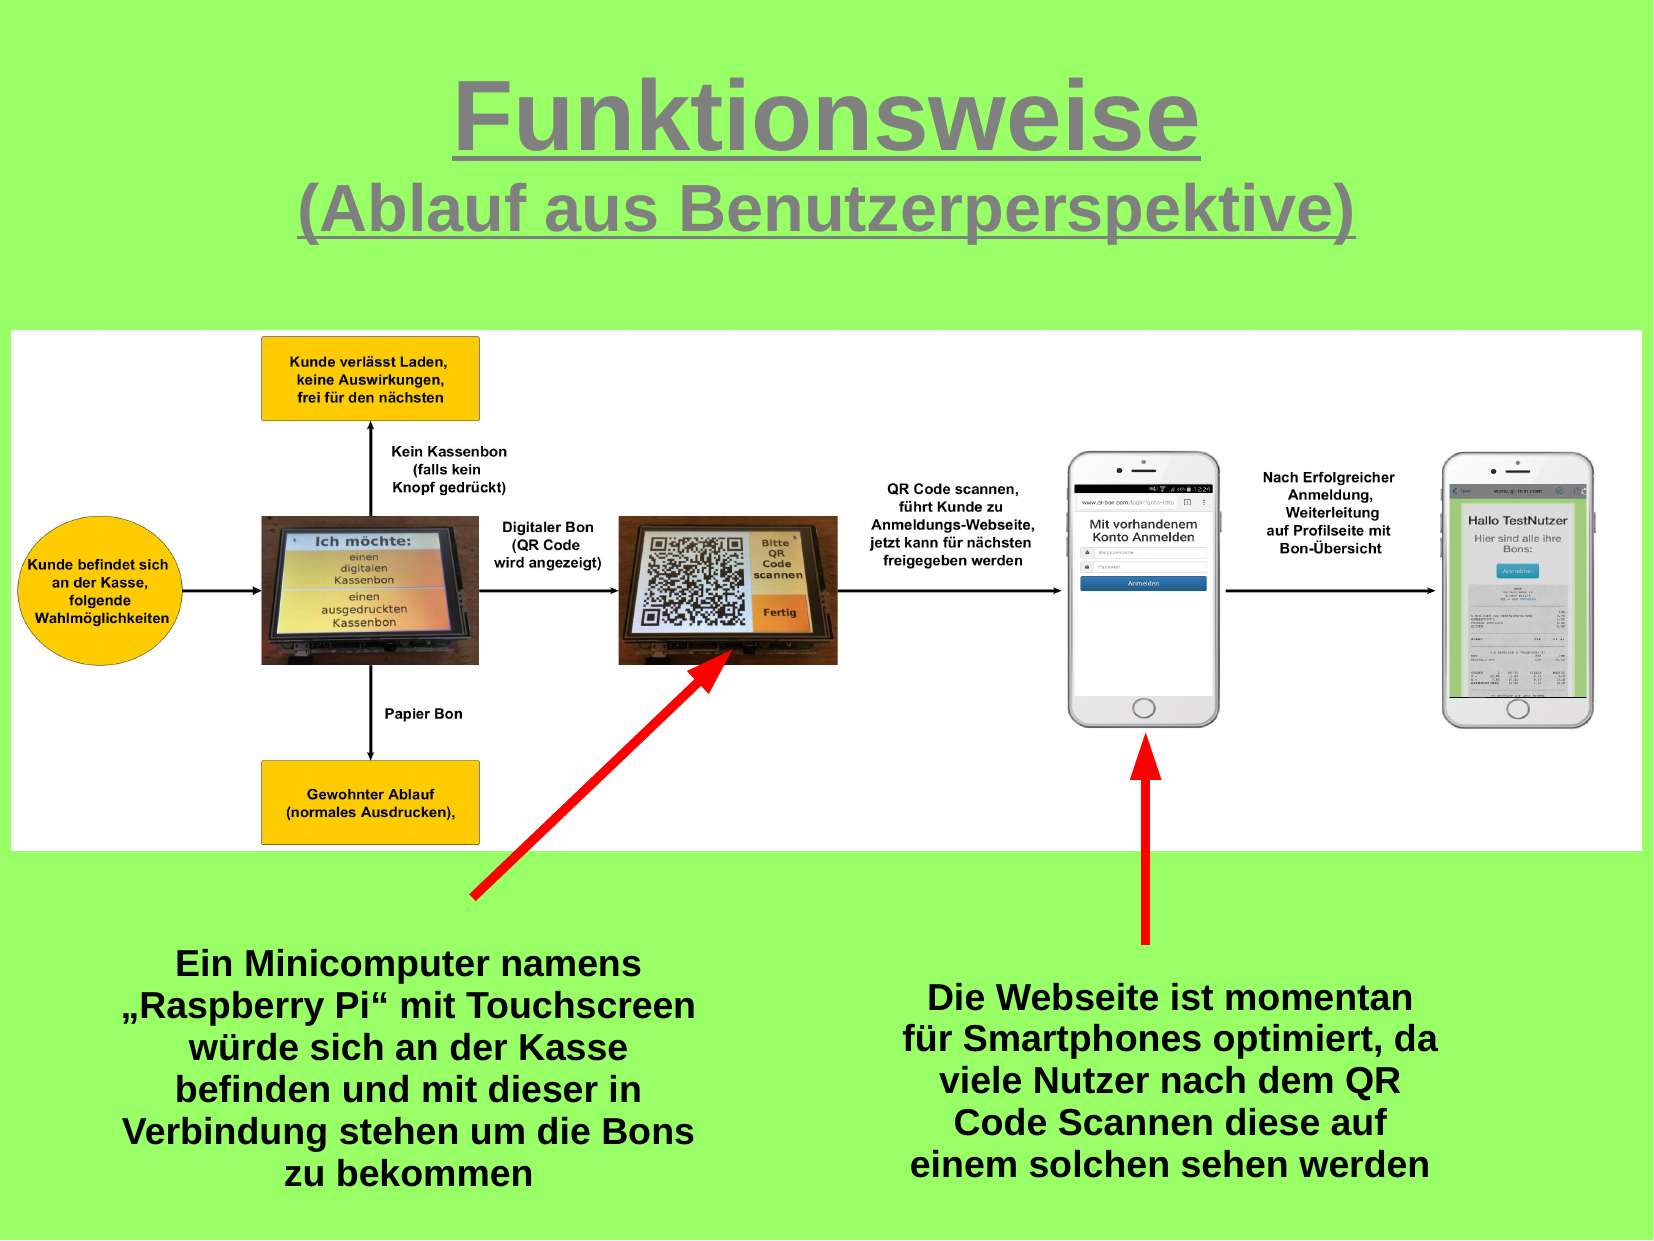

# Funktionsweise (Ablauf aus Benutzerperspektive)
Ein Minicomputer namens „Raspberry Pi“ mit Touchscreen
würde sich an der Kasse befinden und mit dieser in Verbindung stehen um die Bons zu bekommen
Die Webseite ist momentan für Smartphones optimiert, da viele Nutzer nach dem QR Code Scannen diese auf einem solchen sehen werden